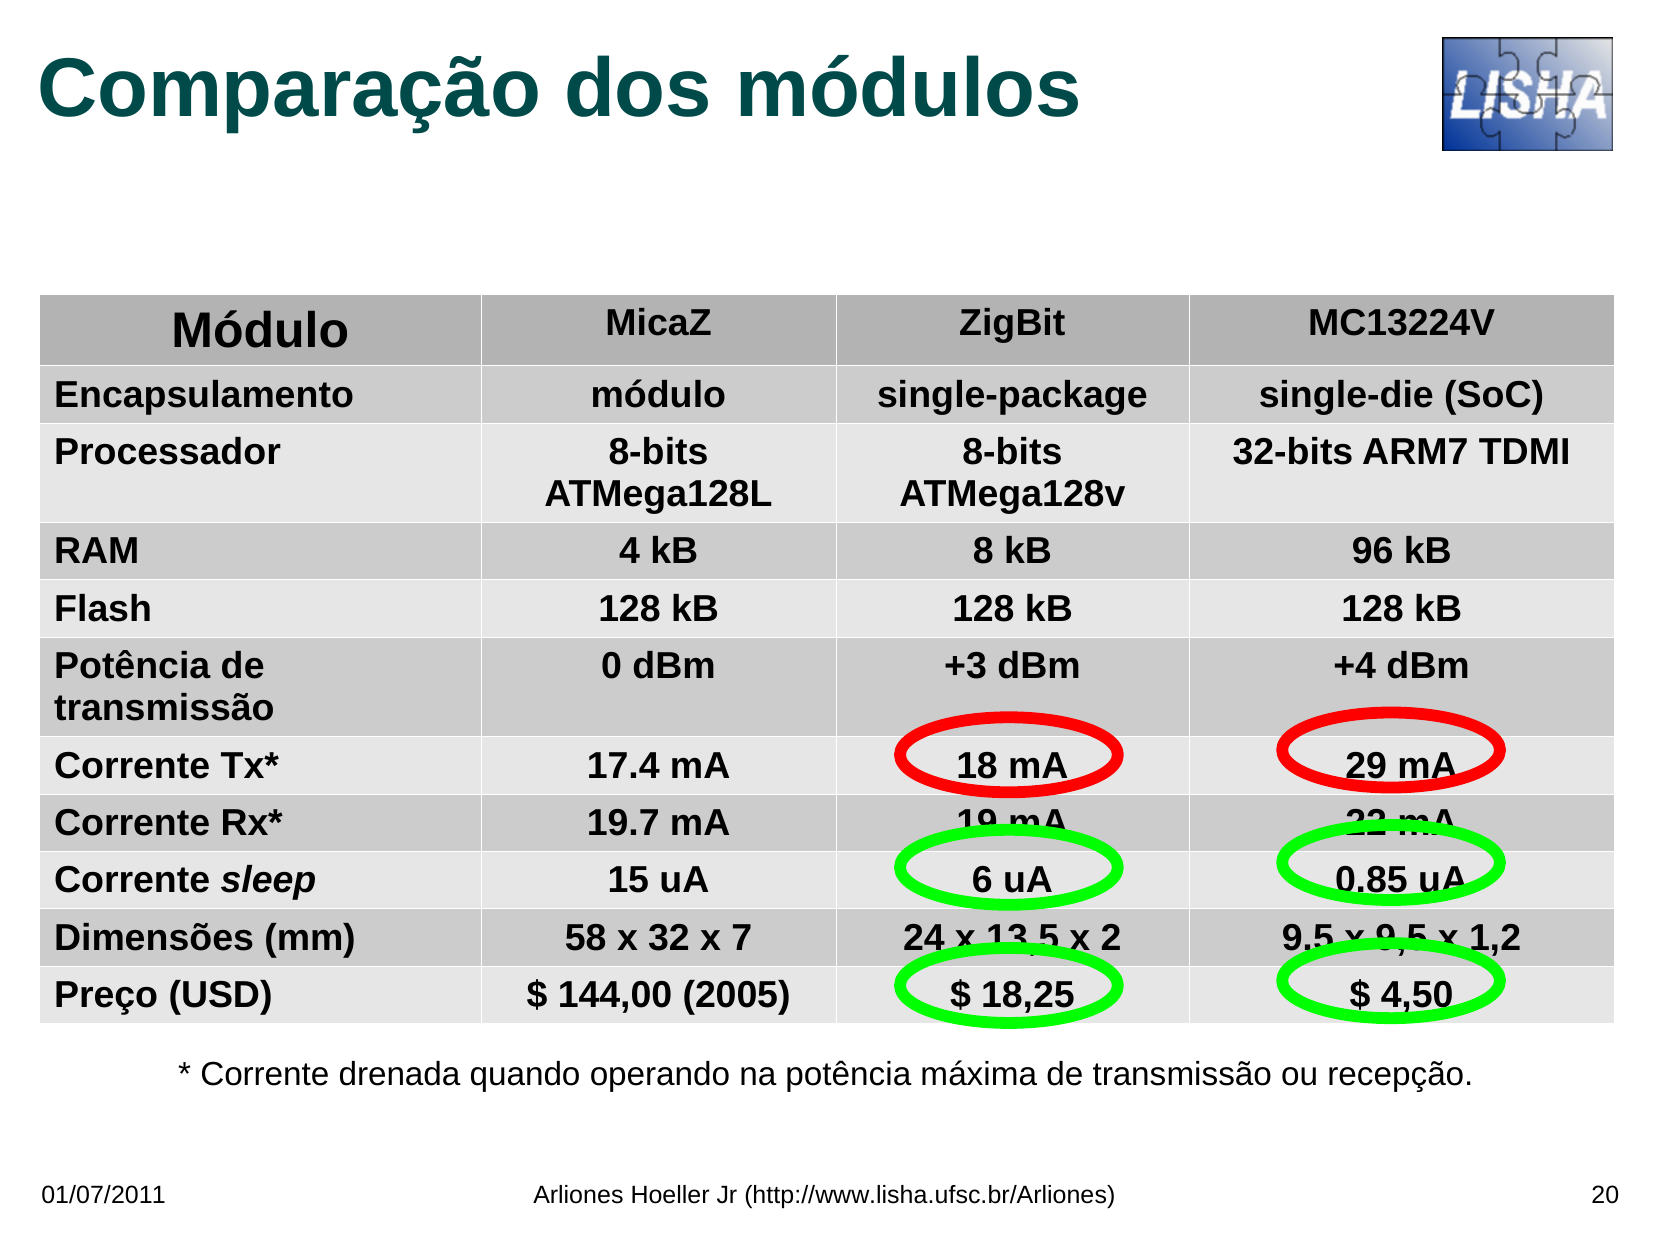

# Comparação dos módulos
| Módulo | MicaZ | ZigBit | MC13224V |
| --- | --- | --- | --- |
| Encapsulamento | módulo | single-package | single-die (SoC) |
| Processador | 8-bits ATMega128L | 8-bits ATMega128v | 32-bits ARM7 TDMI |
| RAM | 4 kB | 8 kB | 96 kB |
| Flash | 128 kB | 128 kB | 128 kB |
| Potência de transmissão | 0 dBm | +3 dBm | +4 dBm |
| Corrente Tx\* | 17.4 mA | 18 mA | 29 mA |
| Corrente Rx\* | 19.7 mA | 19 mA | 22 mA |
| Corrente sleep | 15 uA | 6 uA | 0.85 uA |
| Dimensões (mm) | 58 x 32 x 7 | 24 x 13,5 x 2 | 9,5 x 9,5 x 1,2 |
| Preço (USD) | $ 144,00 (2005) | $ 18,25 | $ 4,50 |
* Corrente drenada quando operando na potência máxima de transmissão ou recepção.